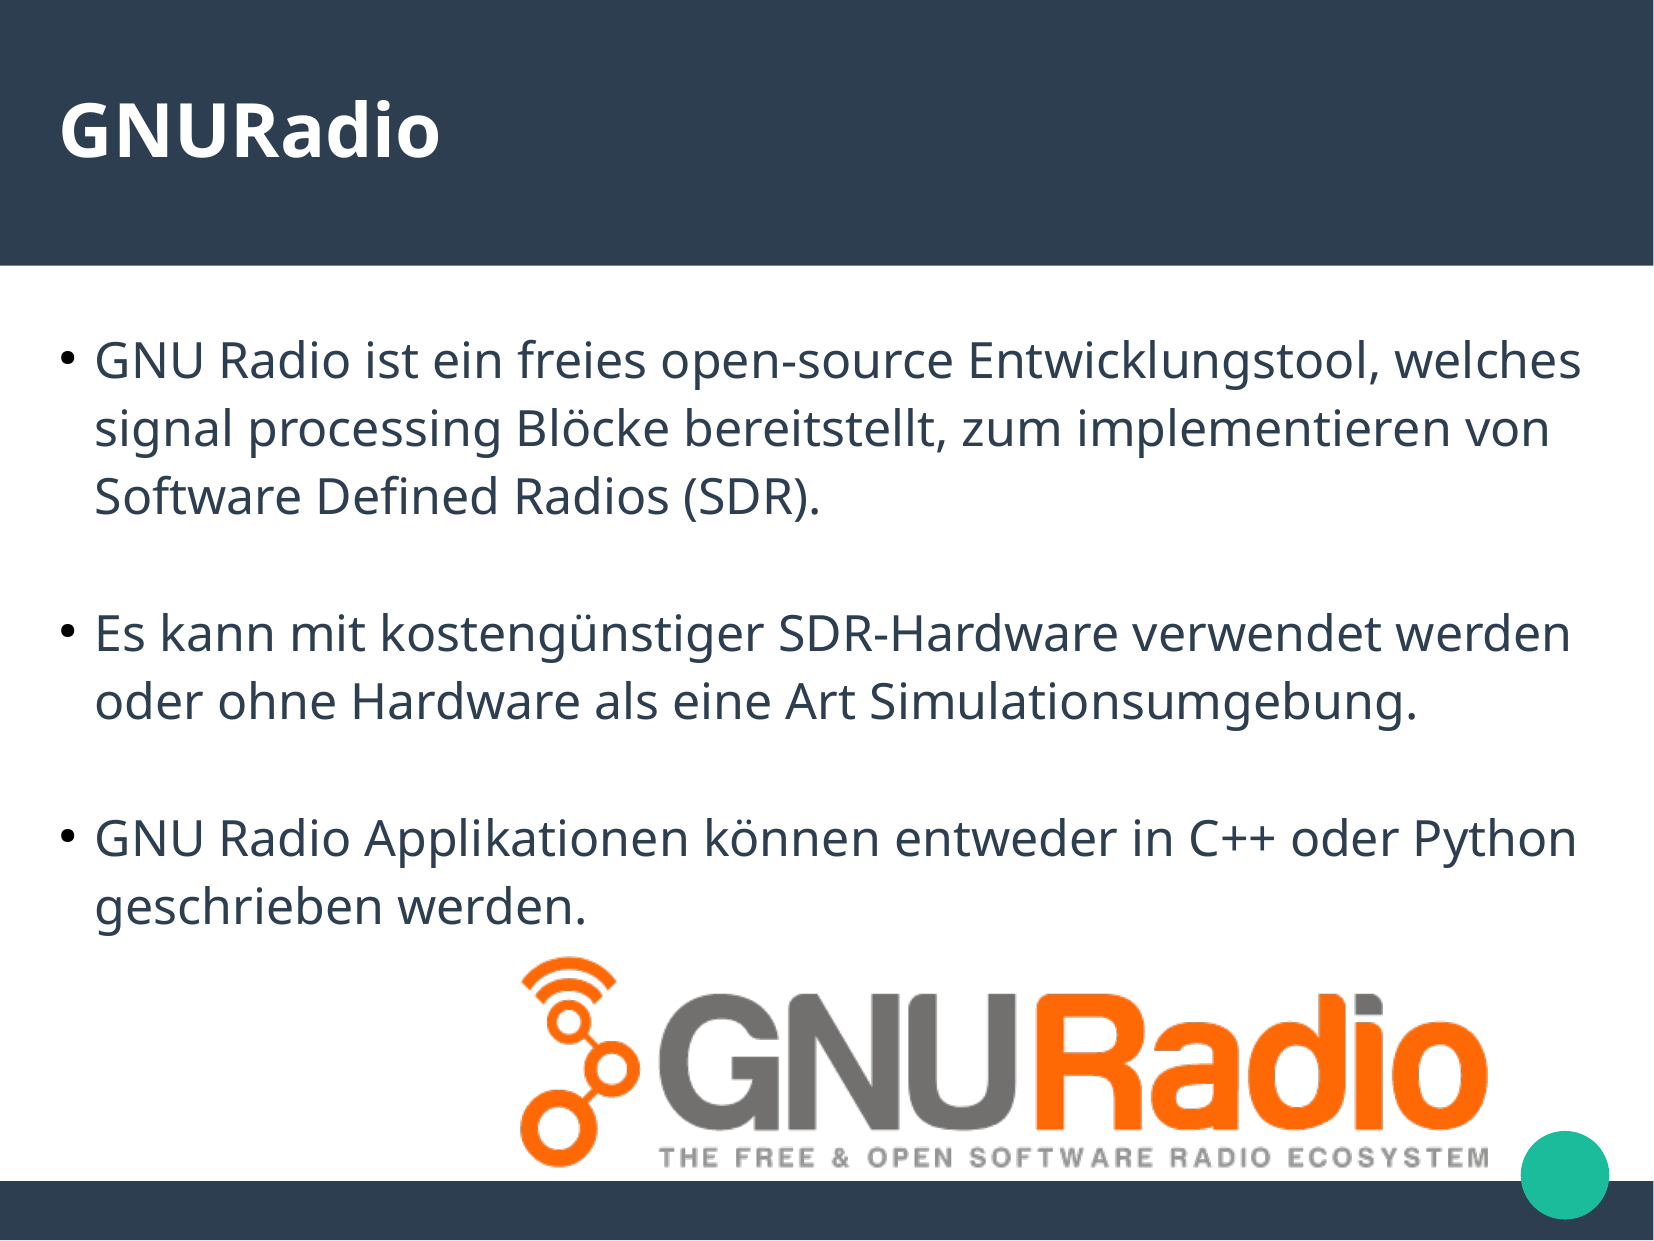

# GNURadio
GNU Radio ist ein freies open-source Entwicklungstool, welches signal processing Blöcke bereitstellt, zum implementieren von Software Defined Radios (SDR).
Es kann mit kostengünstiger SDR-Hardware verwendet werden oder ohne Hardware als eine Art Simulationsumgebung.
GNU Radio Applikationen können entweder in C++ oder Python geschrieben werden.